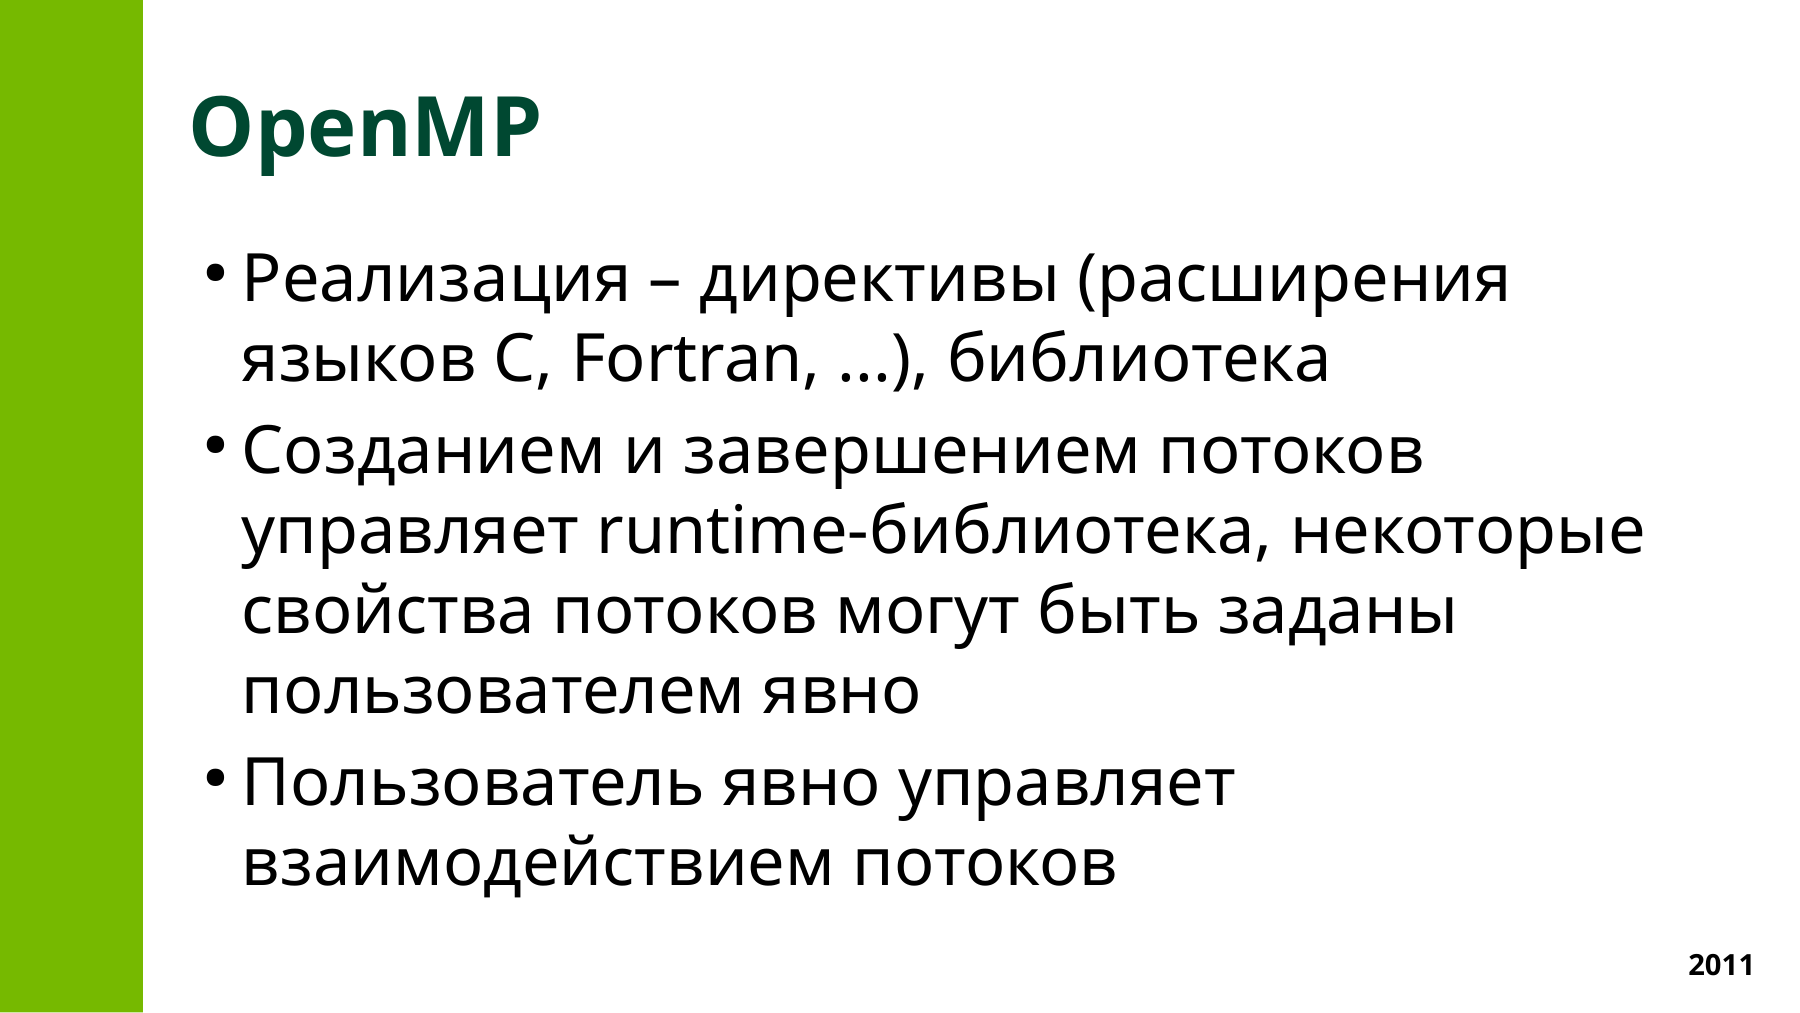

OpenMP
# Реализация – директивы (расширения языков C, Fortran, ...), библиотека
Созданием и завершением потоков управляет runtime-библиотека, некоторые свойства потоков могут быть заданы пользователем явно
Пользователь явно управляет взаимодействием потоков